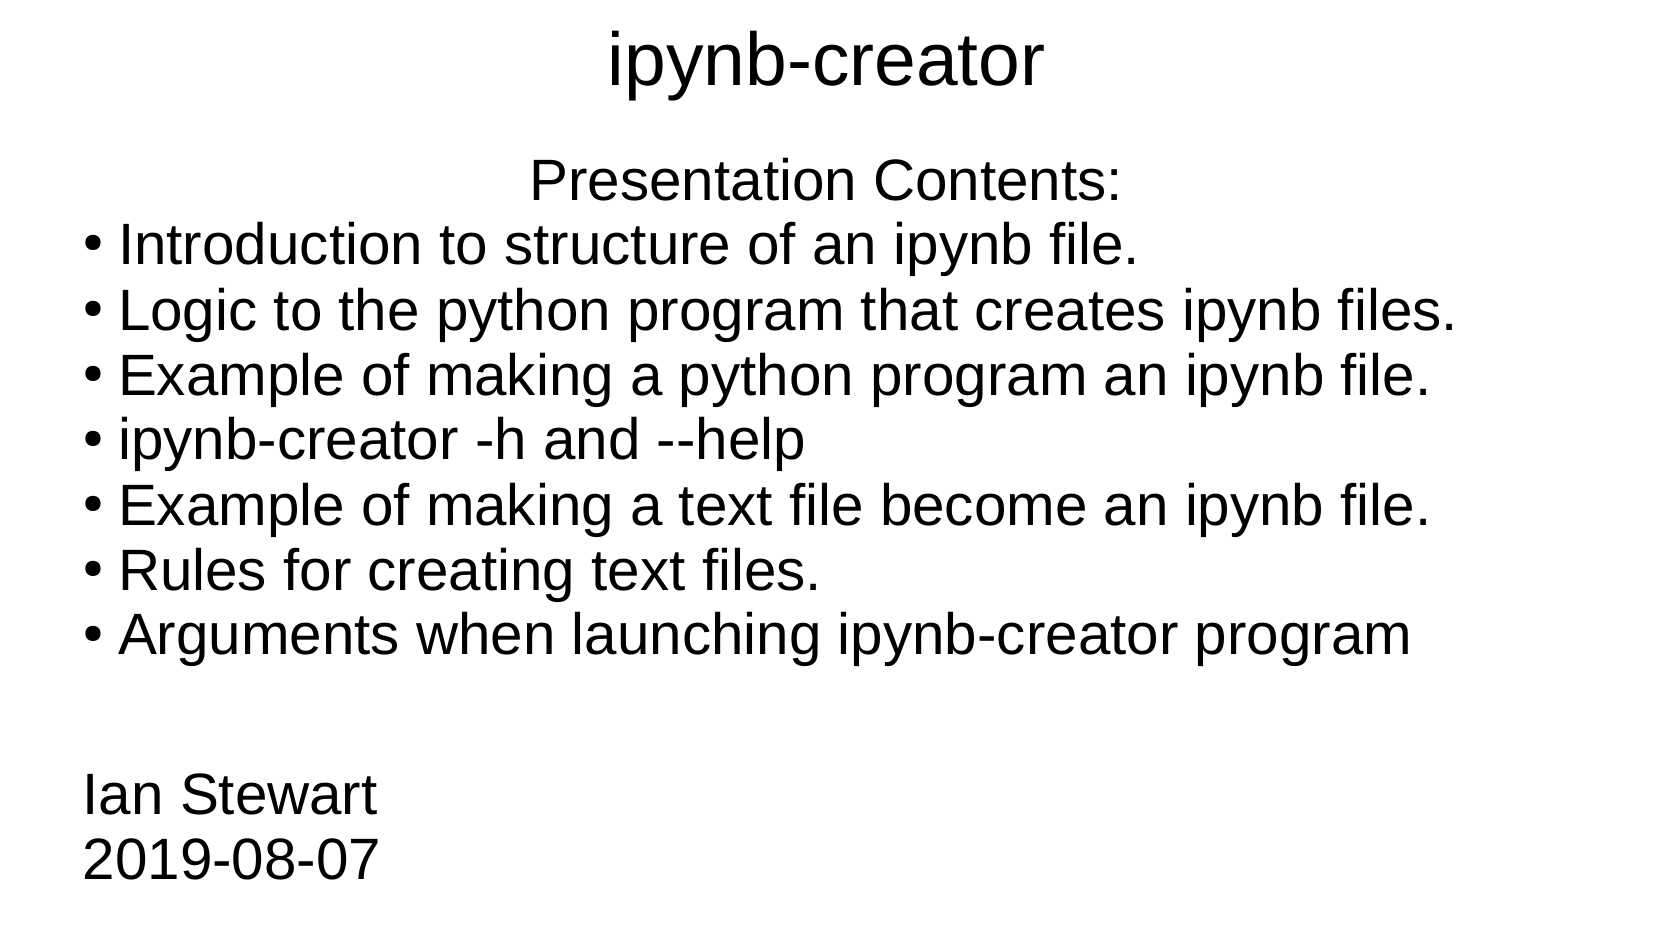

# ipynb-creator
Presentation Contents:
Introduction to structure of an ipynb file.
Logic to the python program that creates ipynb files.
Example of making a python program an ipynb file.
ipynb-creator -h and --help
Example of making a text file become an ipynb file.
Rules for creating text files.
Arguments when launching ipynb-creator program
Ian Stewart
2019-08-07